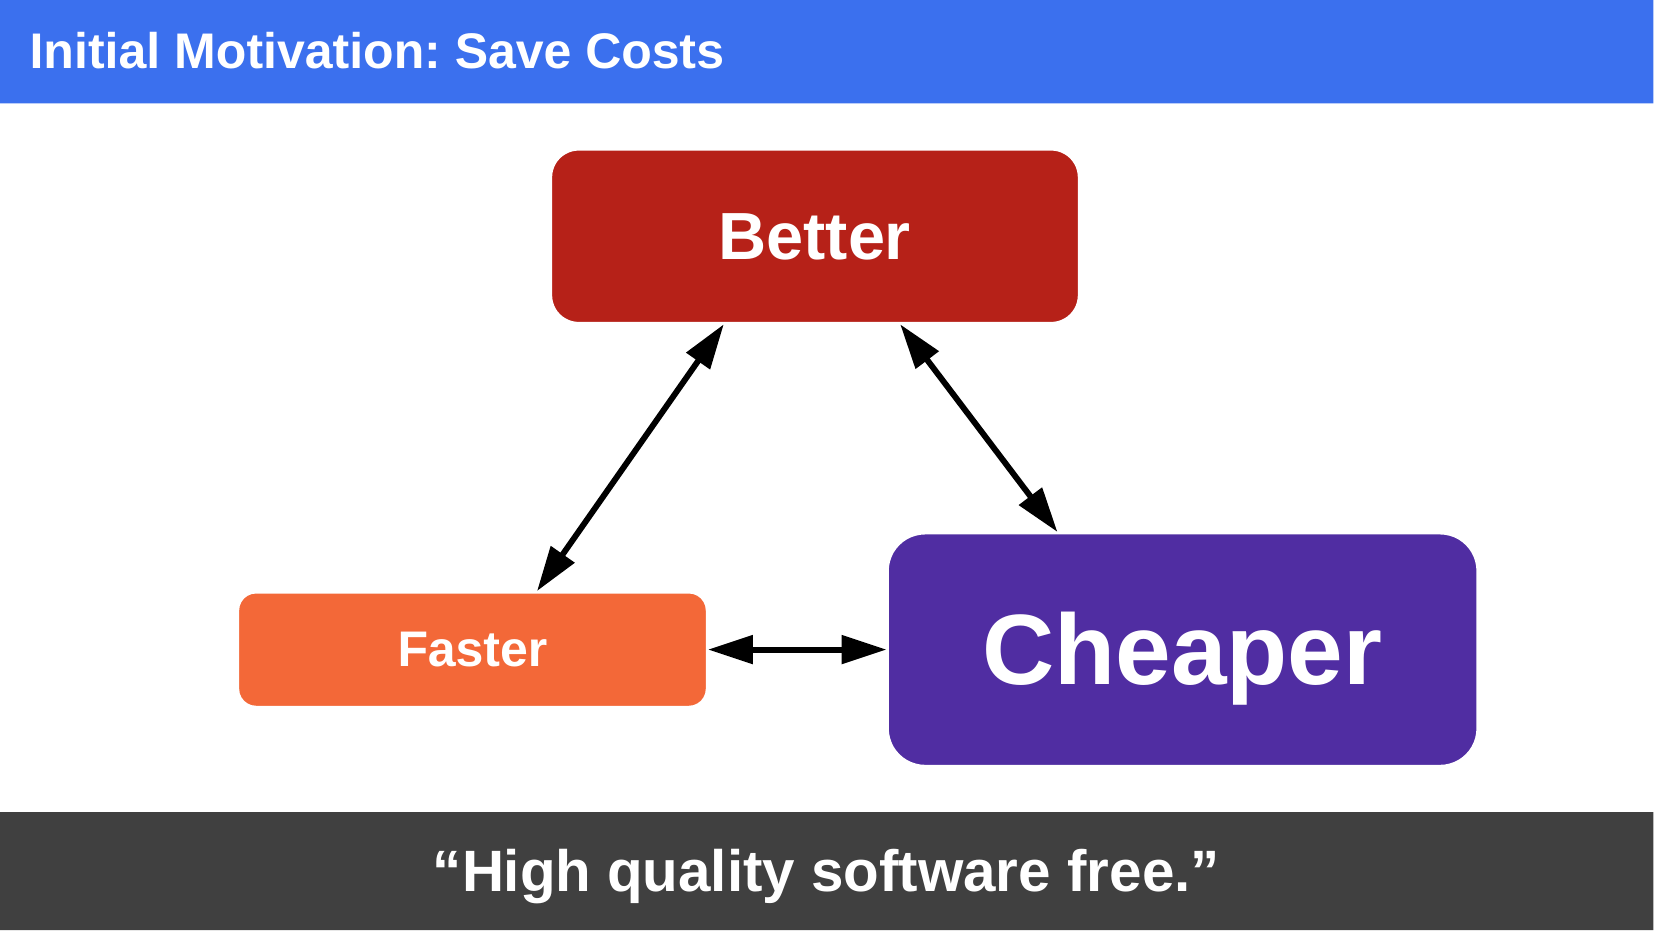

# Initial Motivation: Save Costs
Better
Cheaper
Faster
“High quality software free.”
Free / Libre and Open Source Software
6
© 2019 Dirk Riehle - All Rights Reserved